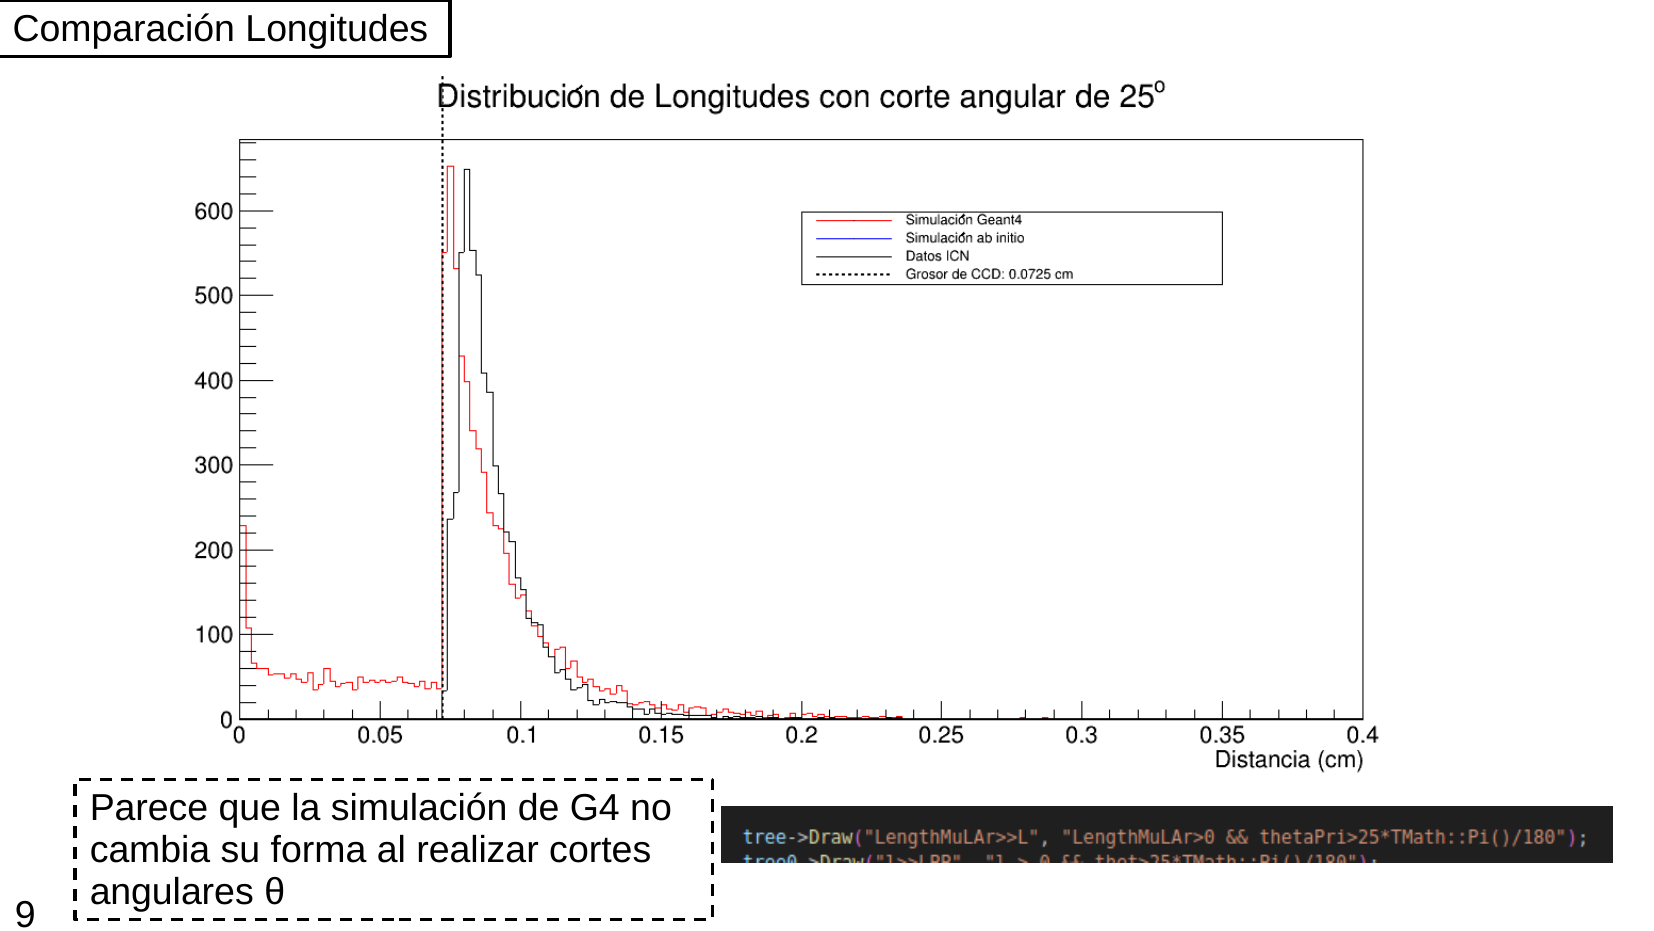

Comparación Longitudes
Parece que la simulación de G4 no cambia su forma al realizar cortes angulares θ